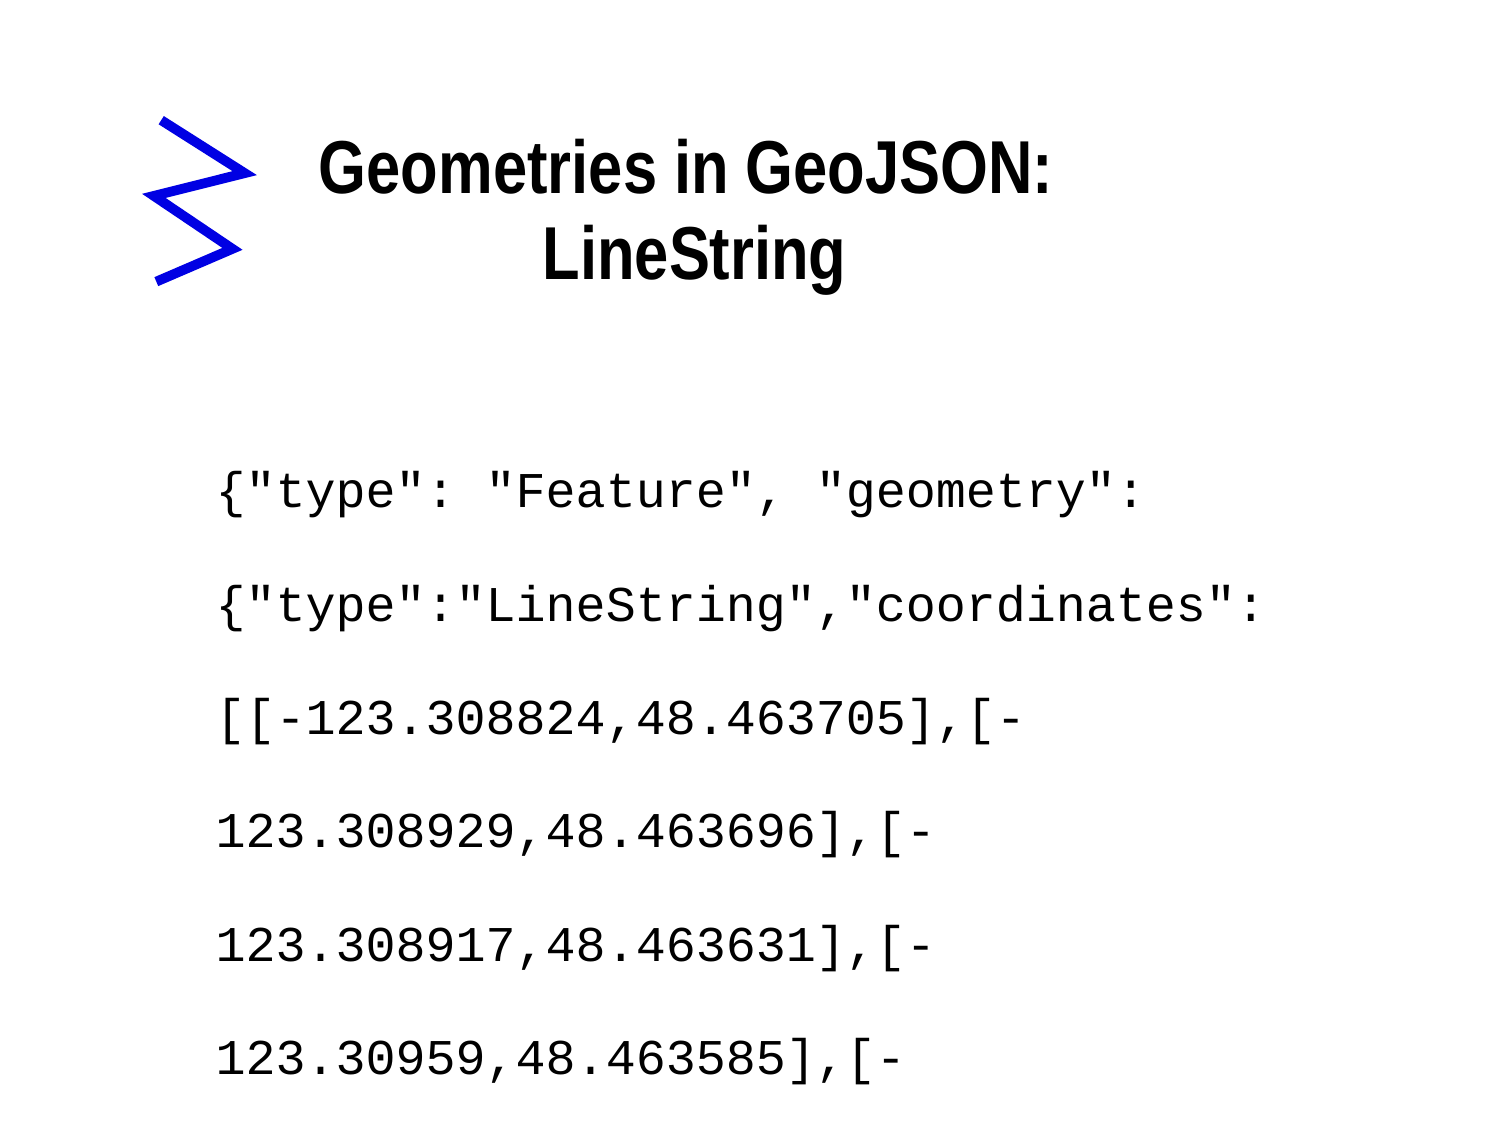

# Geometries in GeoJSON: LineString
{"type": "Feature", "geometry":{"type":"LineString","coordinates":[[-123.308824,48.463705],[-123.308929,48.463696],[-123.308917,48.463631],[-123.30959,48.463585],[-123.309719,48.463626]]}}